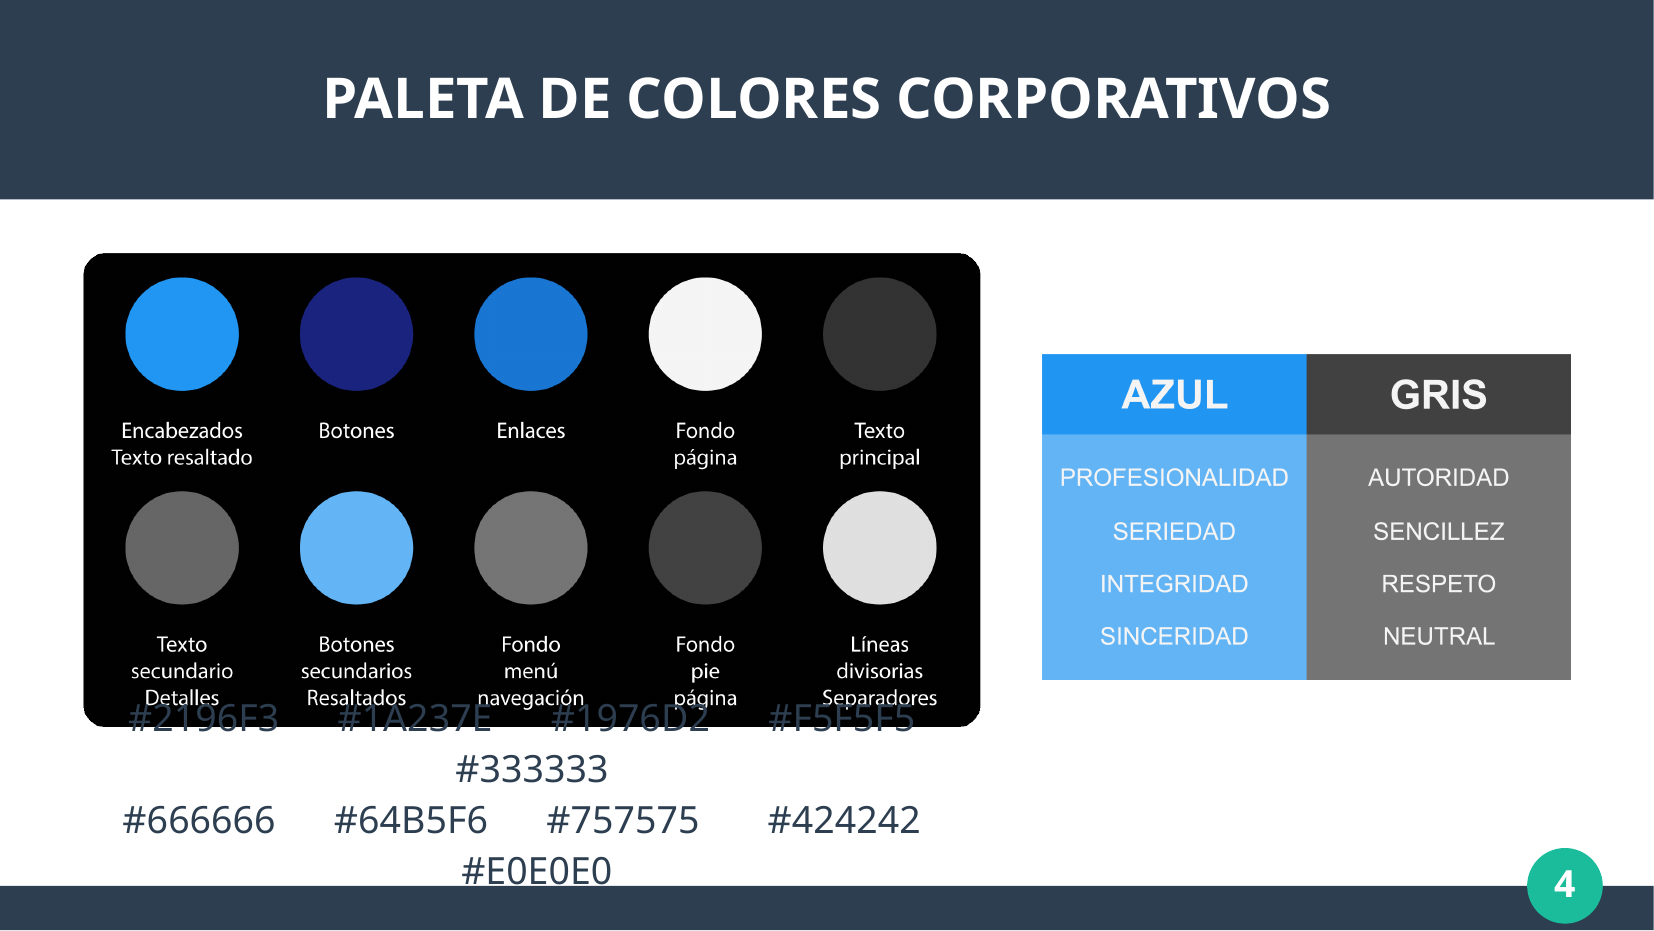

# PALETA DE COLORES CORPORATIVOS
 #2196F3 #1A237E #1976D2 #F5F5F5 #333333
#666666 #64B5F6 #757575 #424242 #E0E0E0